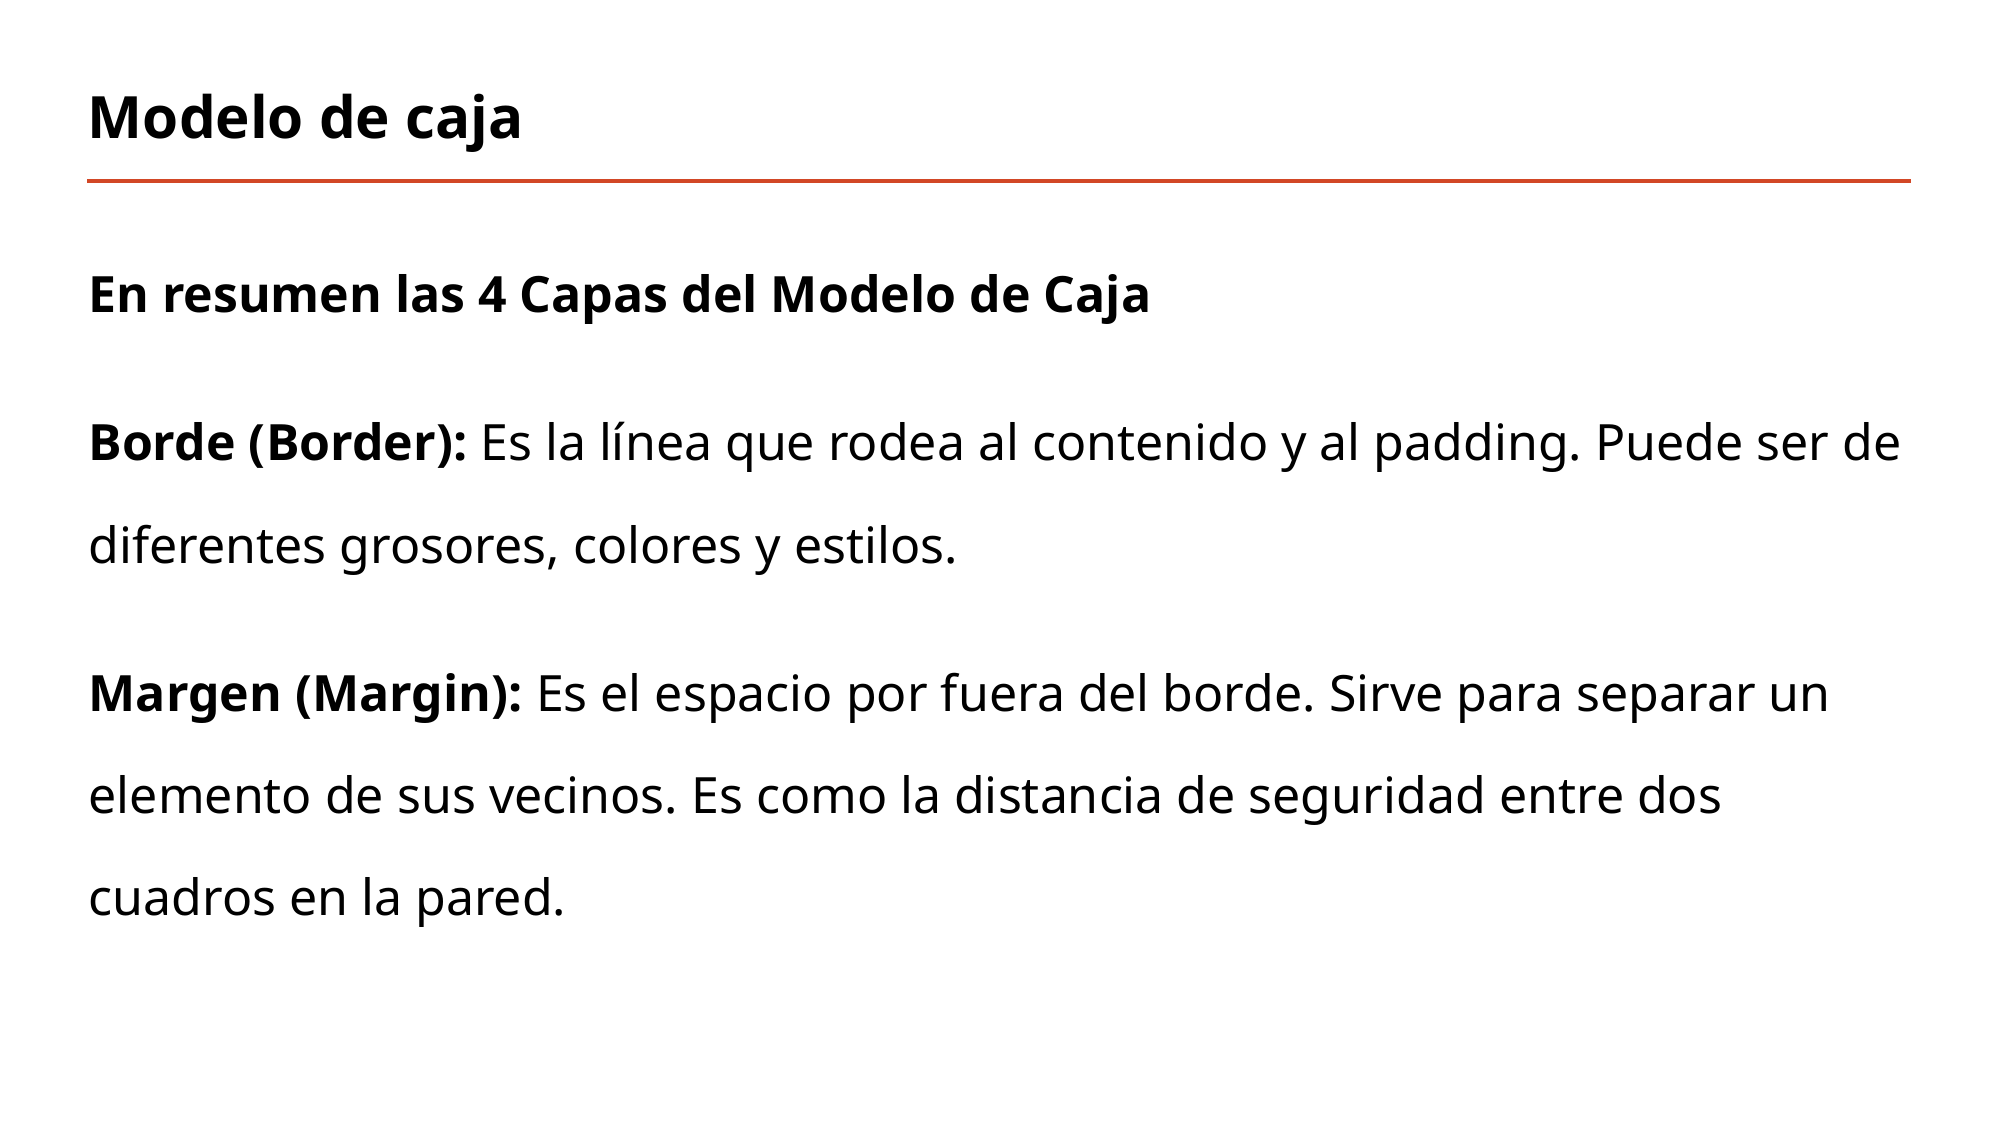

# Modelo de caja
En resumen las 4 Capas del Modelo de Caja
Borde (Border): Es la línea que rodea al contenido y al padding. Puede ser de diferentes grosores, colores y estilos.
Margen (Margin): Es el espacio por fuera del borde. Sirve para separar un elemento de sus vecinos. Es como la distancia de seguridad entre dos cuadros en la pared.